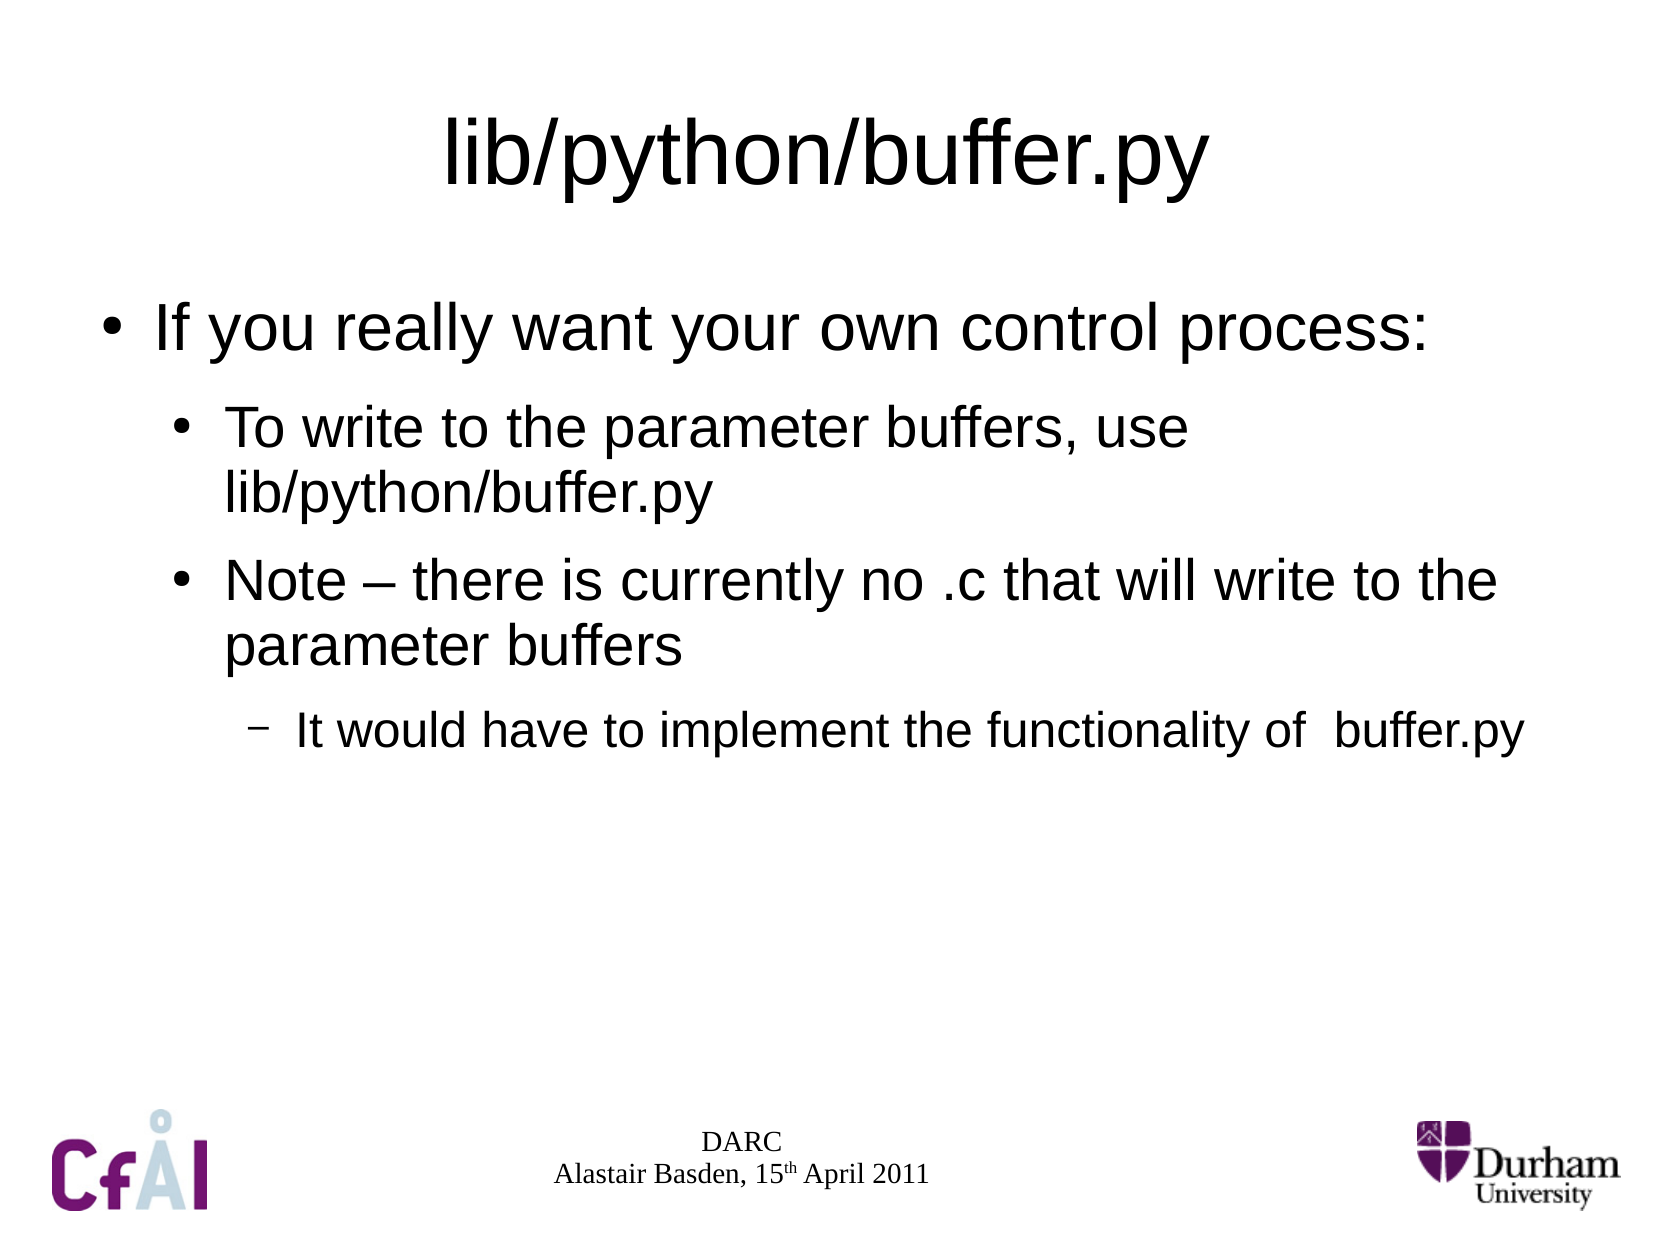

# lib/python/buffer.py
If you really want your own control process:
To write to the parameter buffers, use lib/python/buffer.py
Note – there is currently no .c that will write to the parameter buffers
It would have to implement the functionality of buffer.py